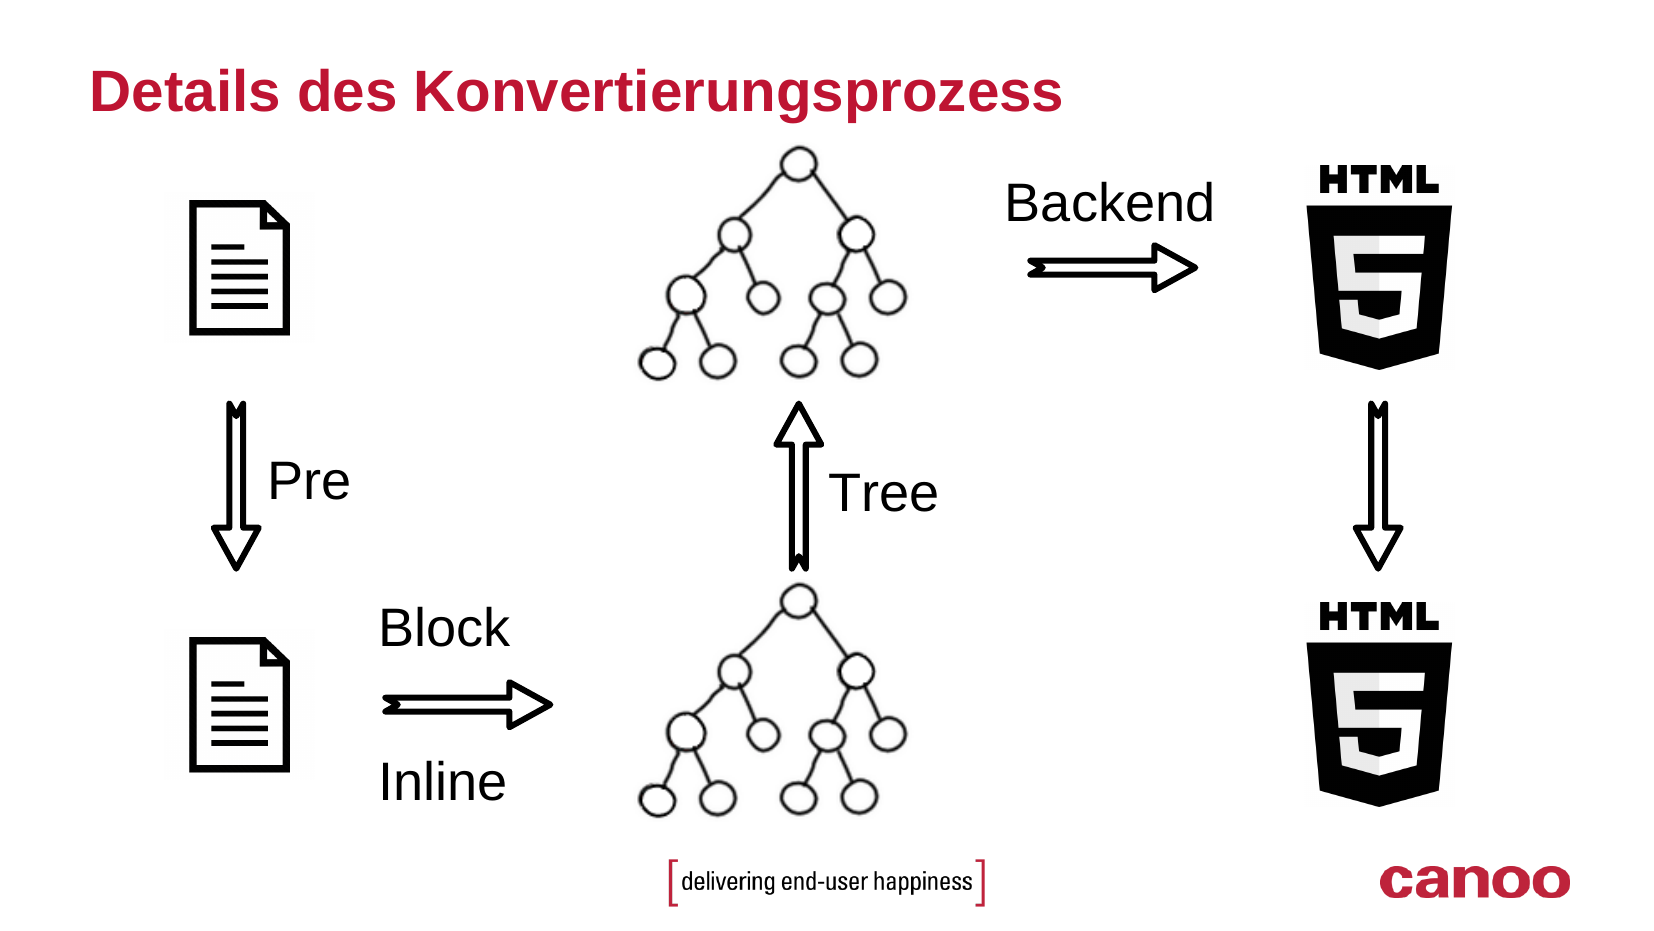

# Details des Konvertierungsprozess
Backend
Pre
Tree
Block
Inline